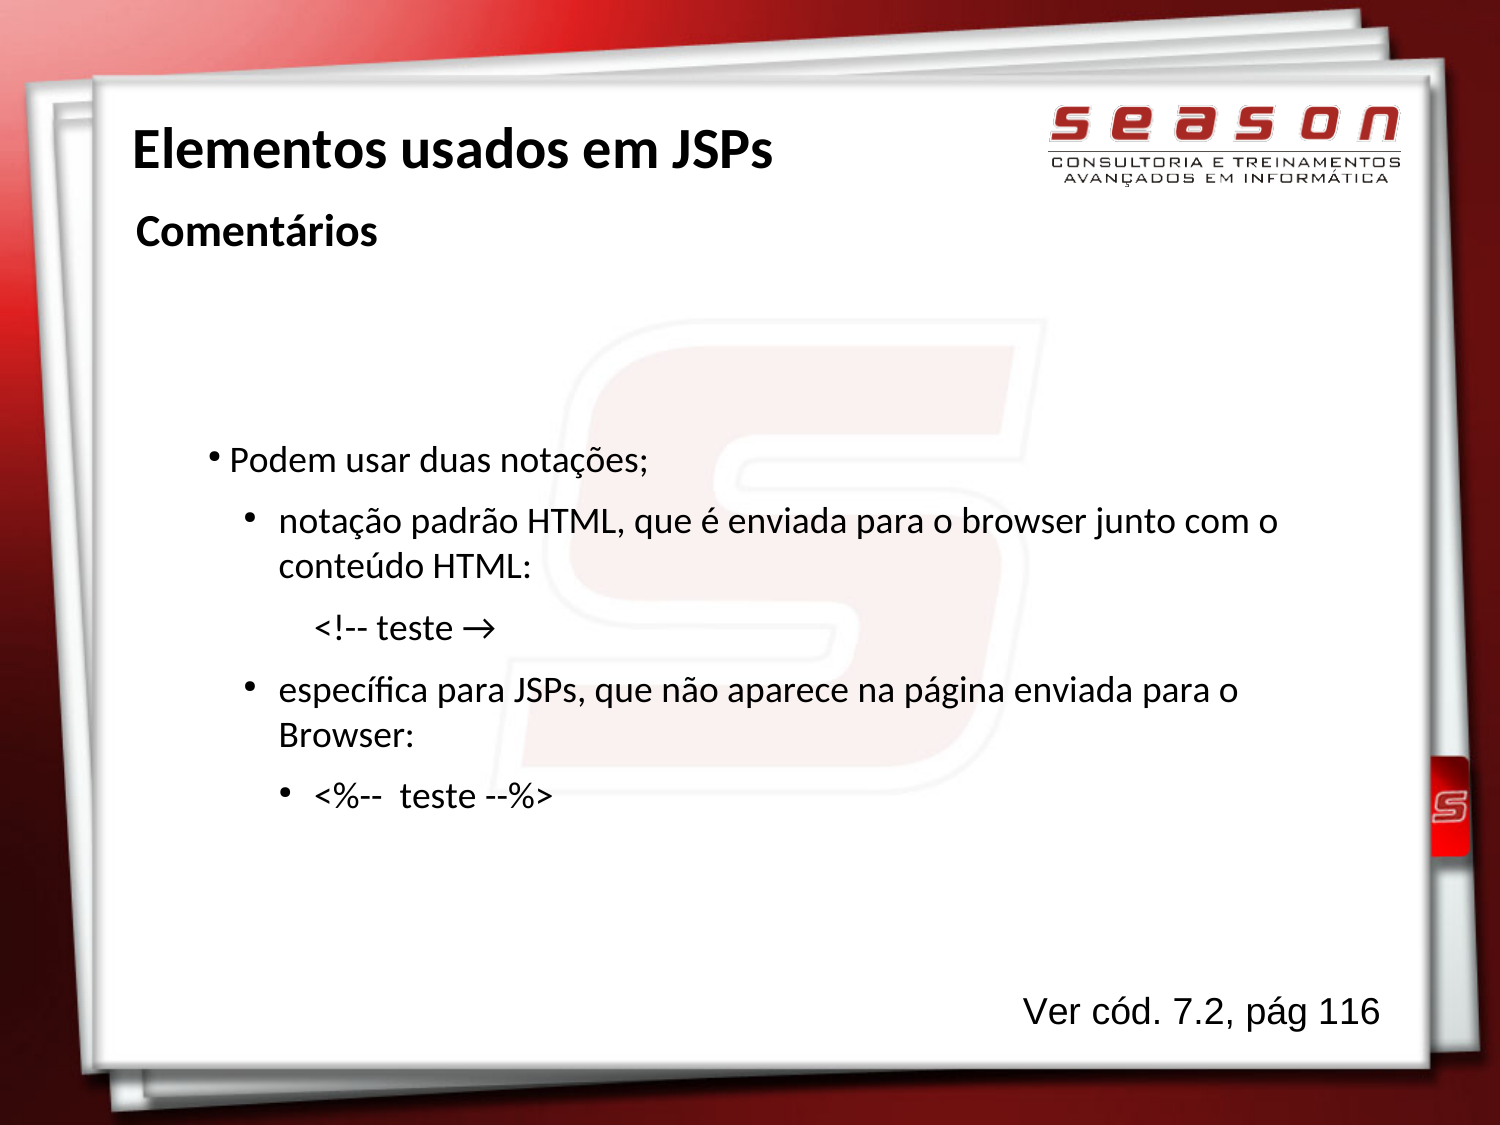

# Elementos usados em JSPs
Comentários
 Podem usar duas notações;
notação padrão HTML, que é enviada para o browser junto com o conteúdo HTML:
<!-- teste →
específica para JSPs, que não aparece na página enviada para o Browser:
<%-- teste --%>
Ver cód. 7.2, pág 116